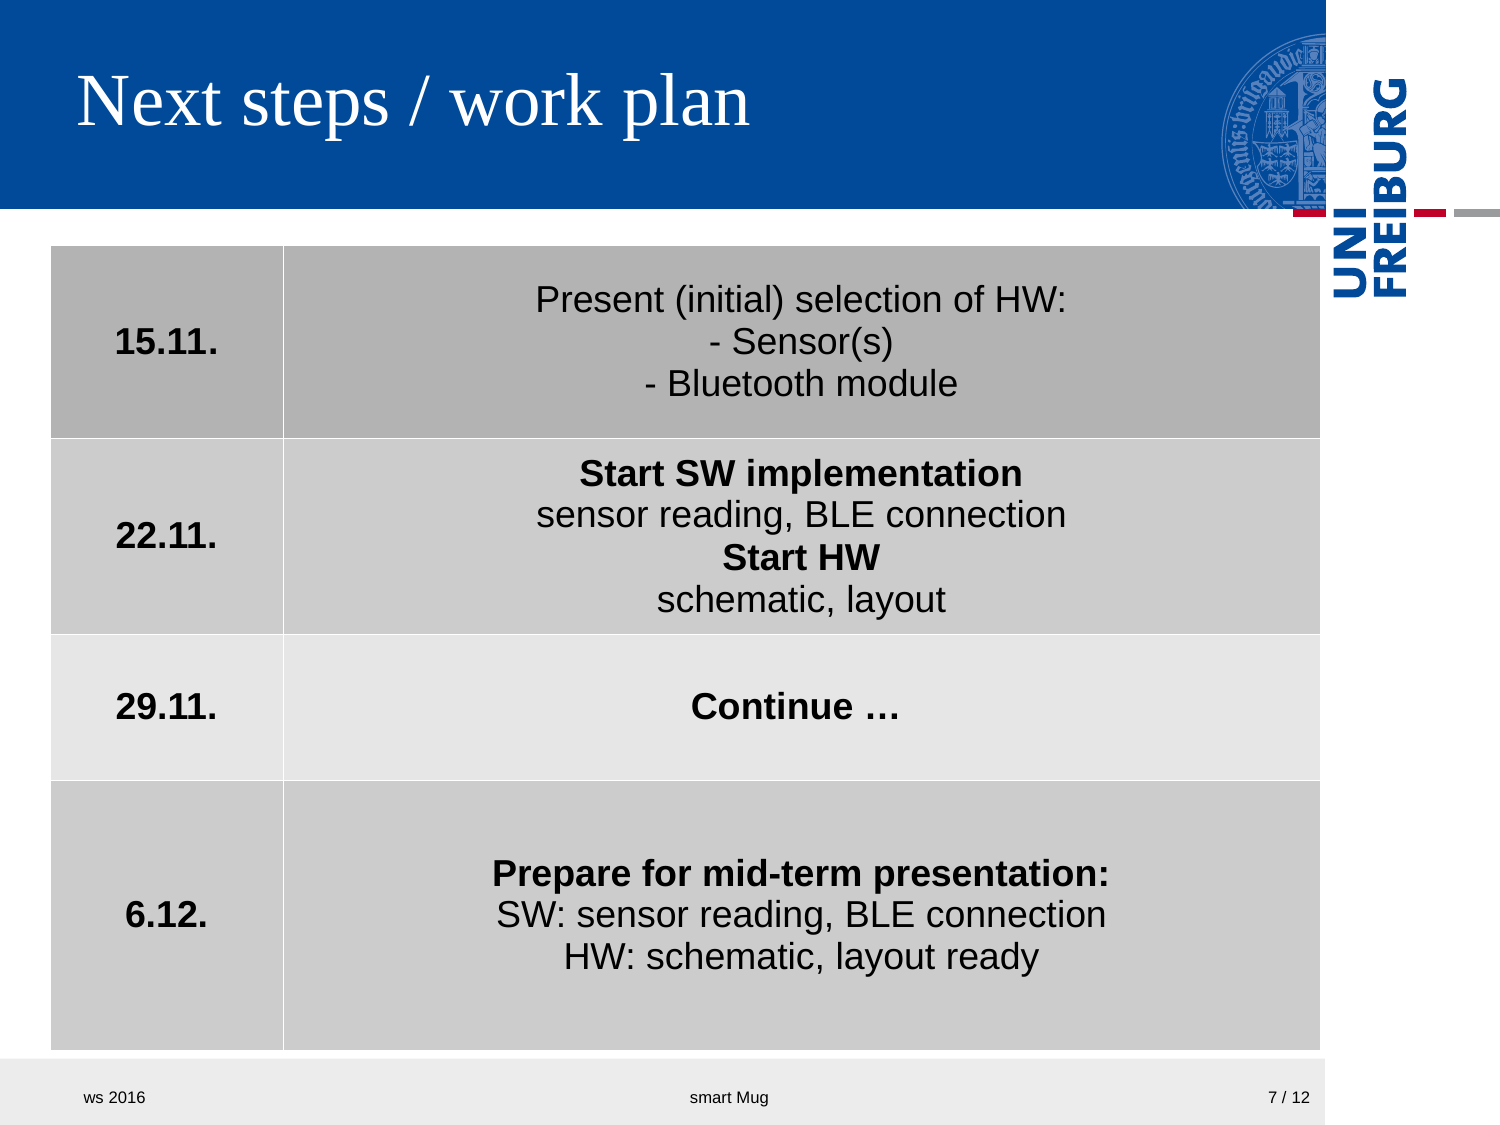

# Next steps / work plan
| 15.11. | Present (initial) selection of HW: - Sensor(s) - Bluetooth module |
| --- | --- |
| 22.11. | Start SW implementation sensor reading, BLE connection Start HW schematic, layout |
| 29.11. | Continue … |
| 6.12. | Prepare for mid-term presentation: SW: sensor reading, BLE connection HW: schematic, layout ready |